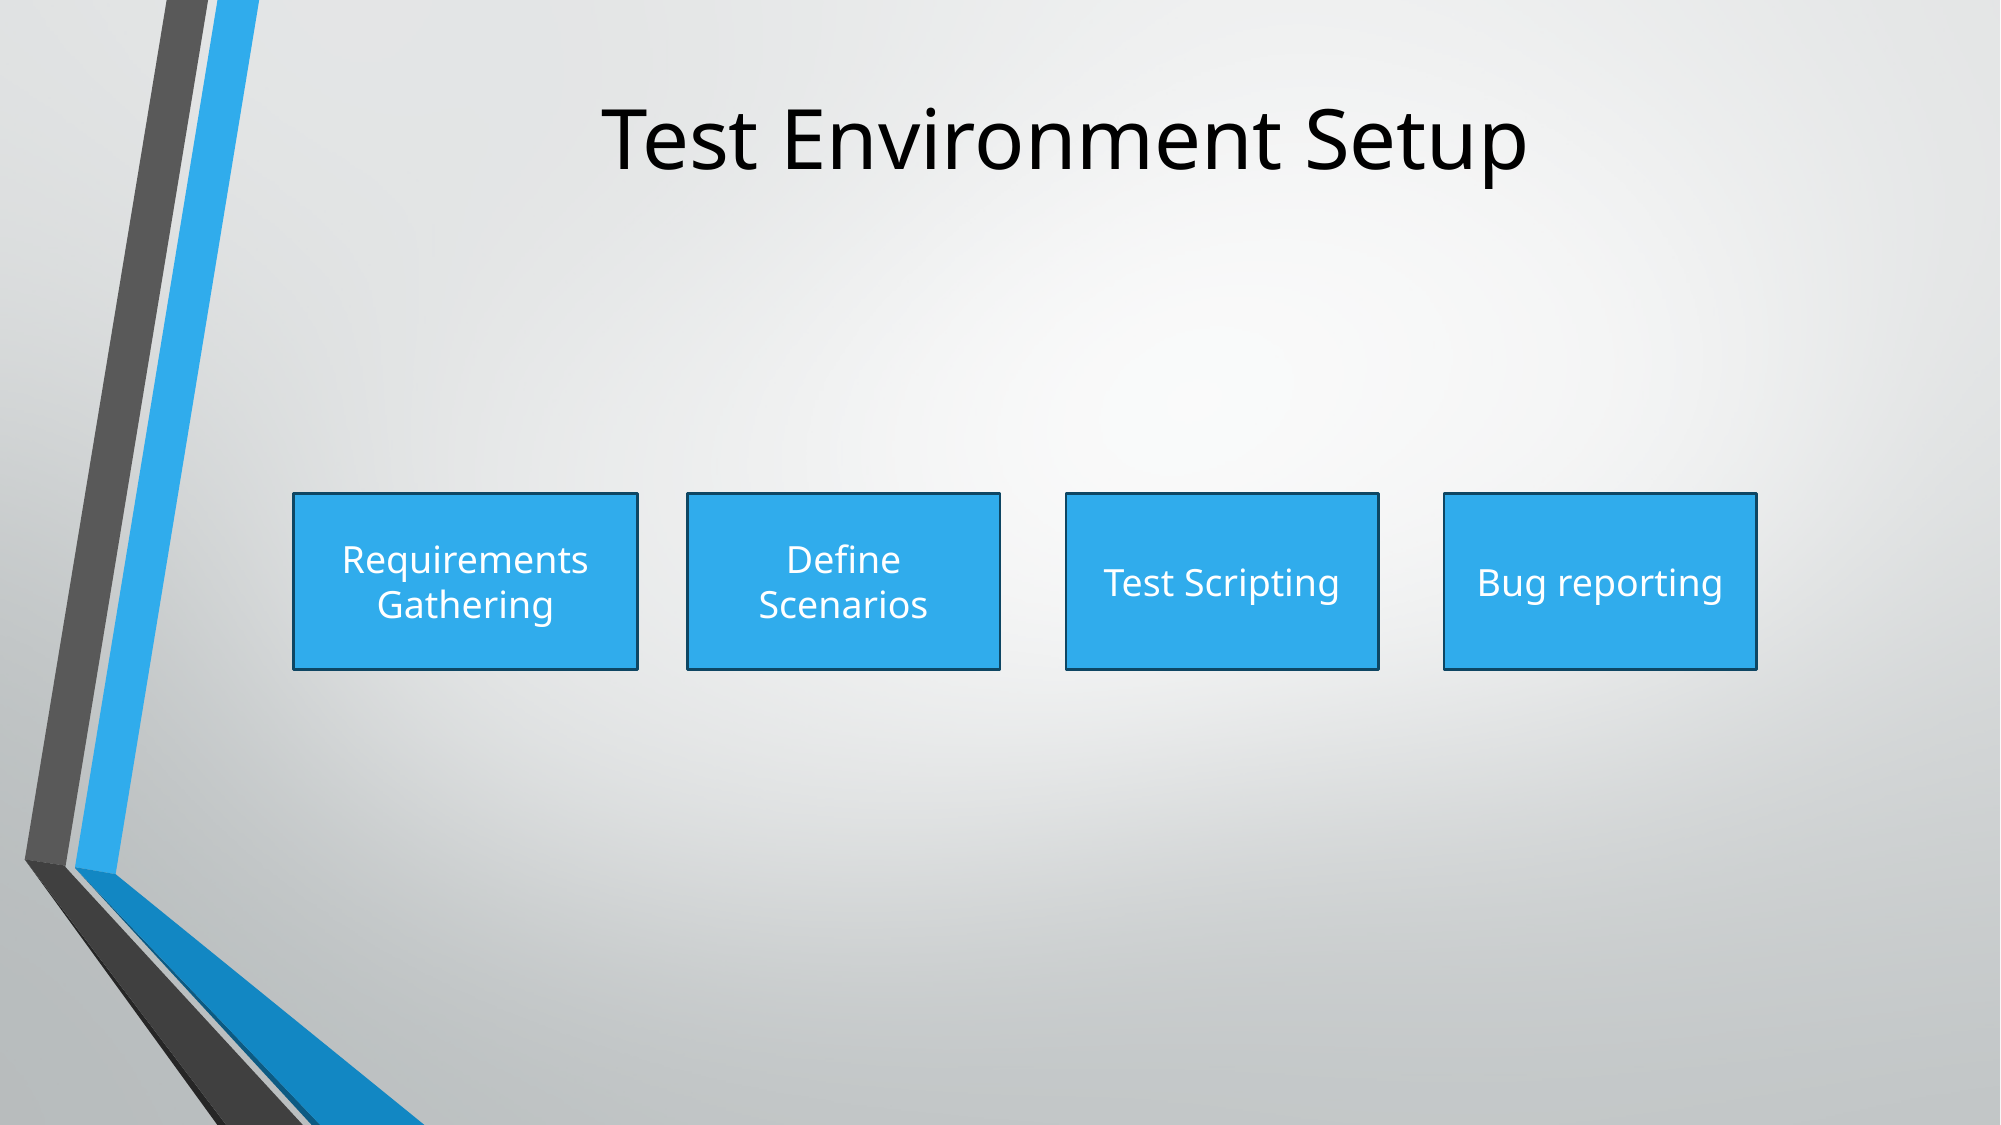

# Test Environment Setup
Requirements Gathering
Define Scenarios
Test Scripting
Bug reporting